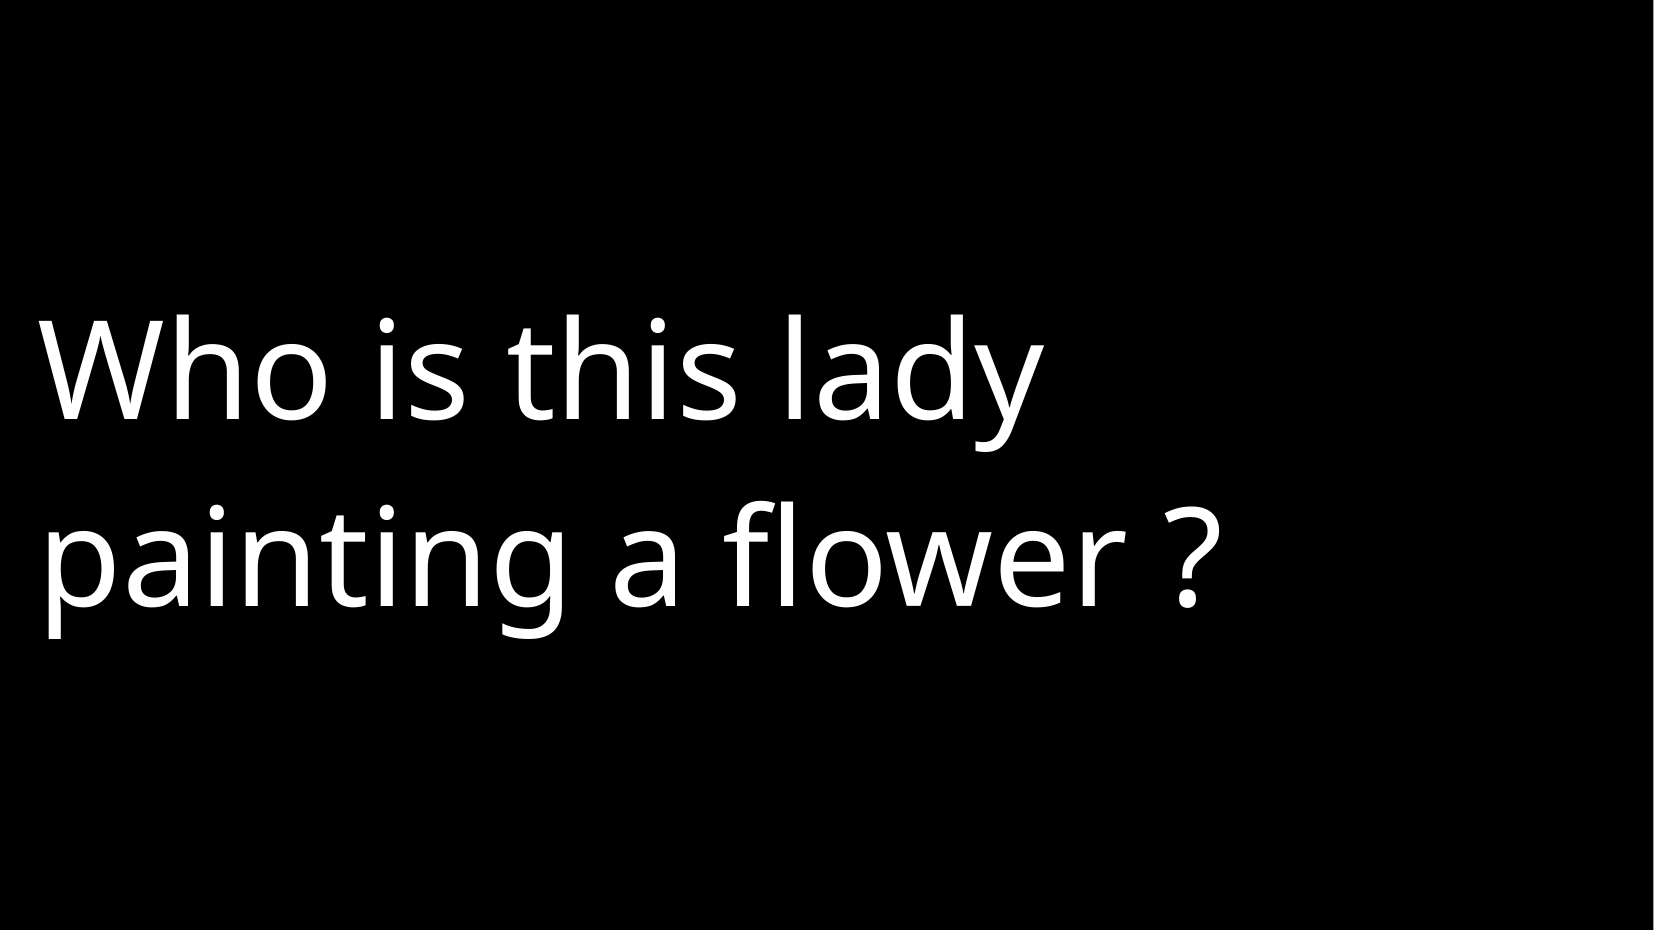

# Who is this lady painting a flower ?